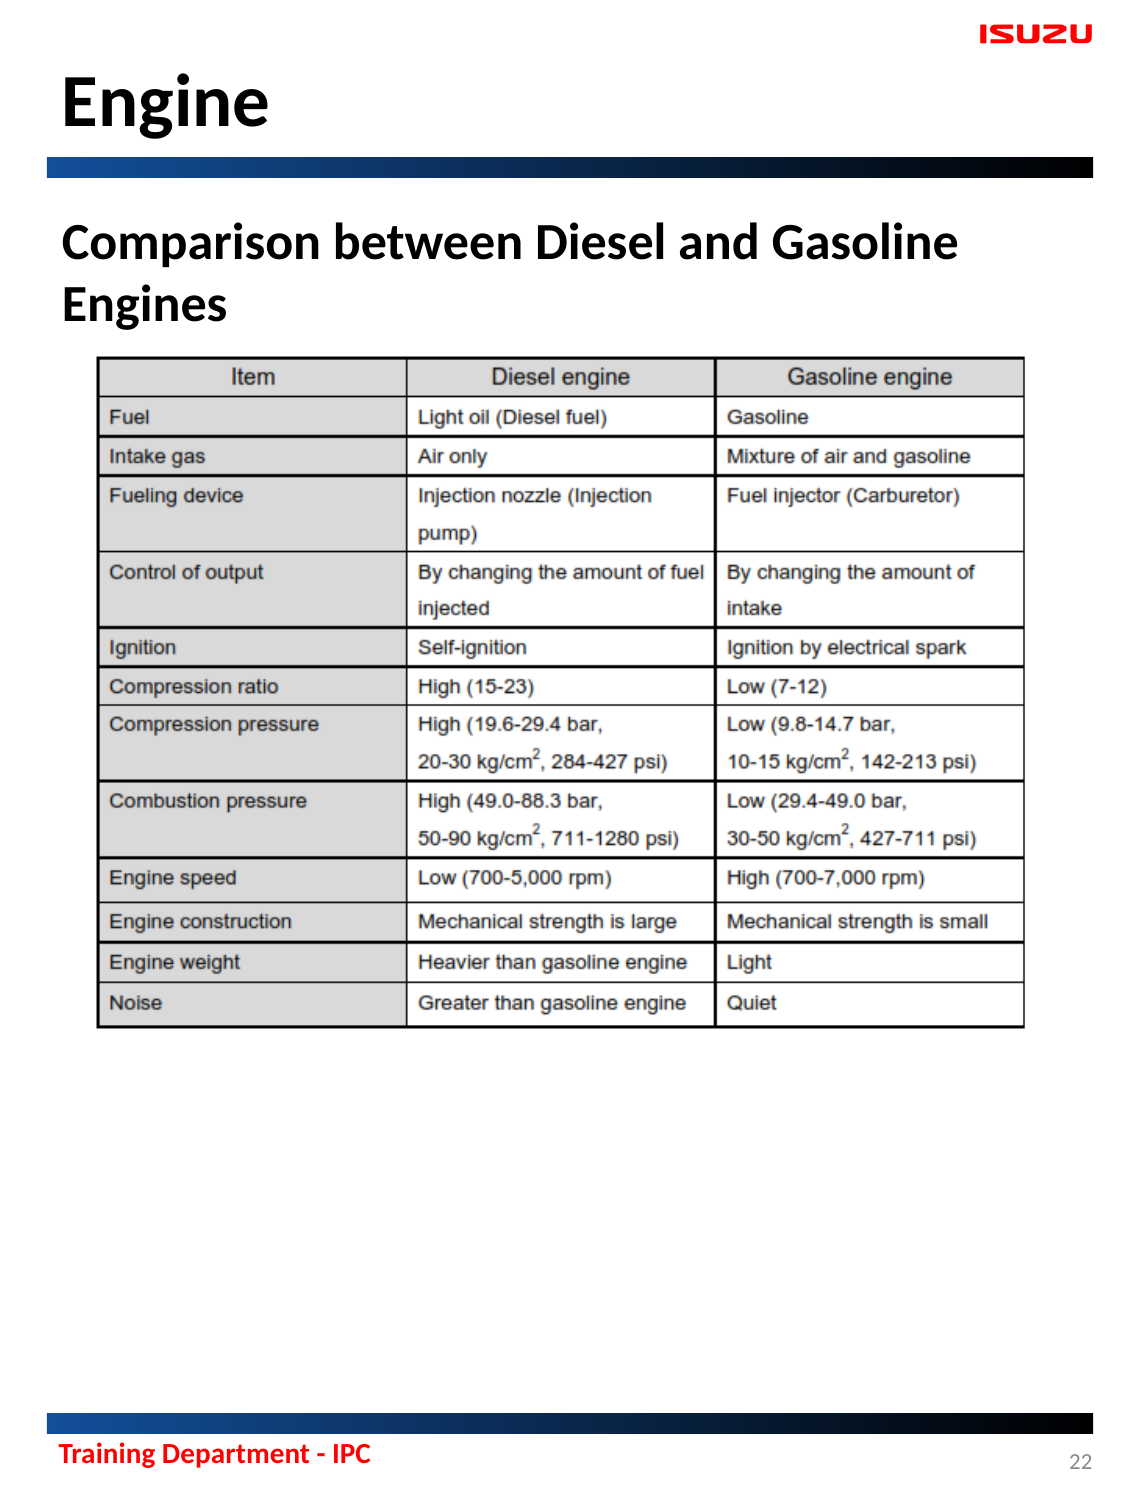

# Engine
Comparison between Diesel and Gasoline Engines